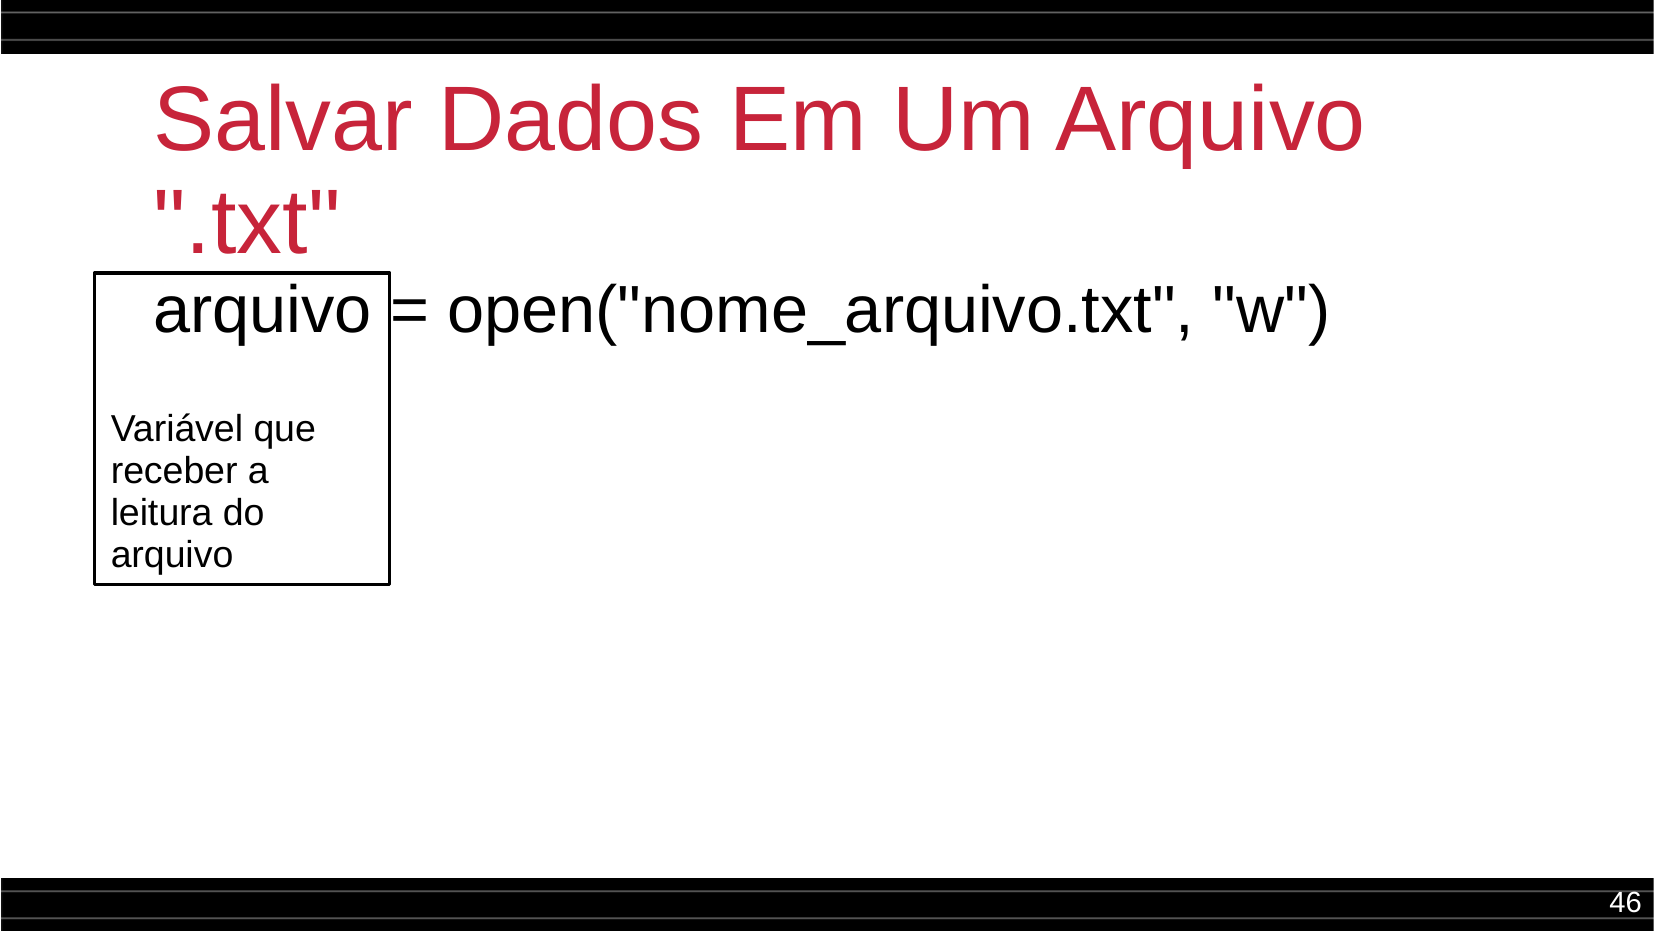

# Salvar Dados Em Um Arquivo ".txt"
arquivo = open("nome_arquivo.txt", "w")
Variável que receber a leitura do arquivo